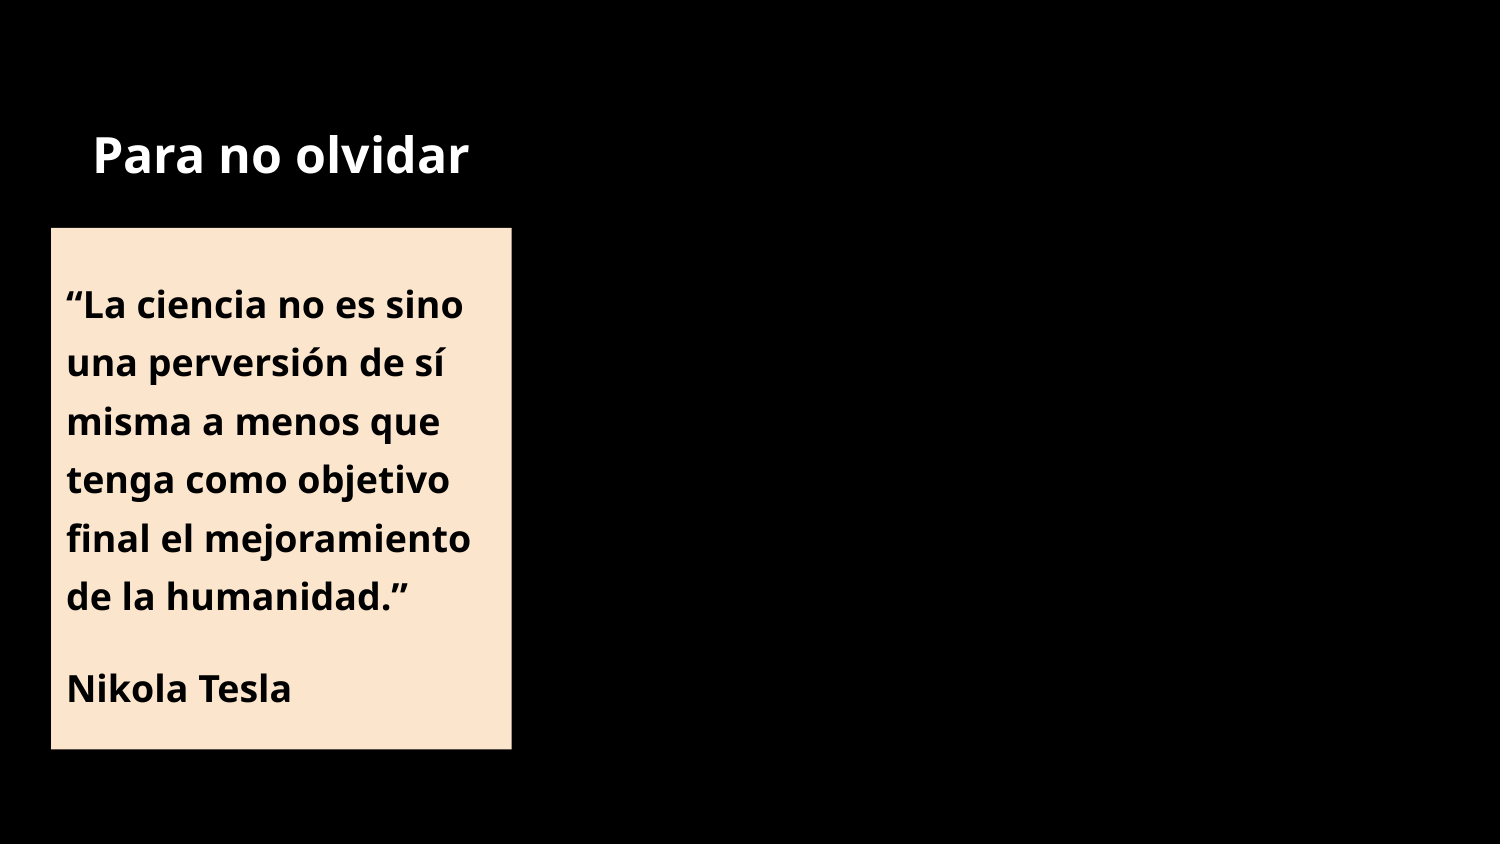

# Para no olvidar
“La ciencia no es sino una perversión de sí misma a menos que tenga como objetivo final el mejoramiento de la humanidad.”
Nikola Tesla